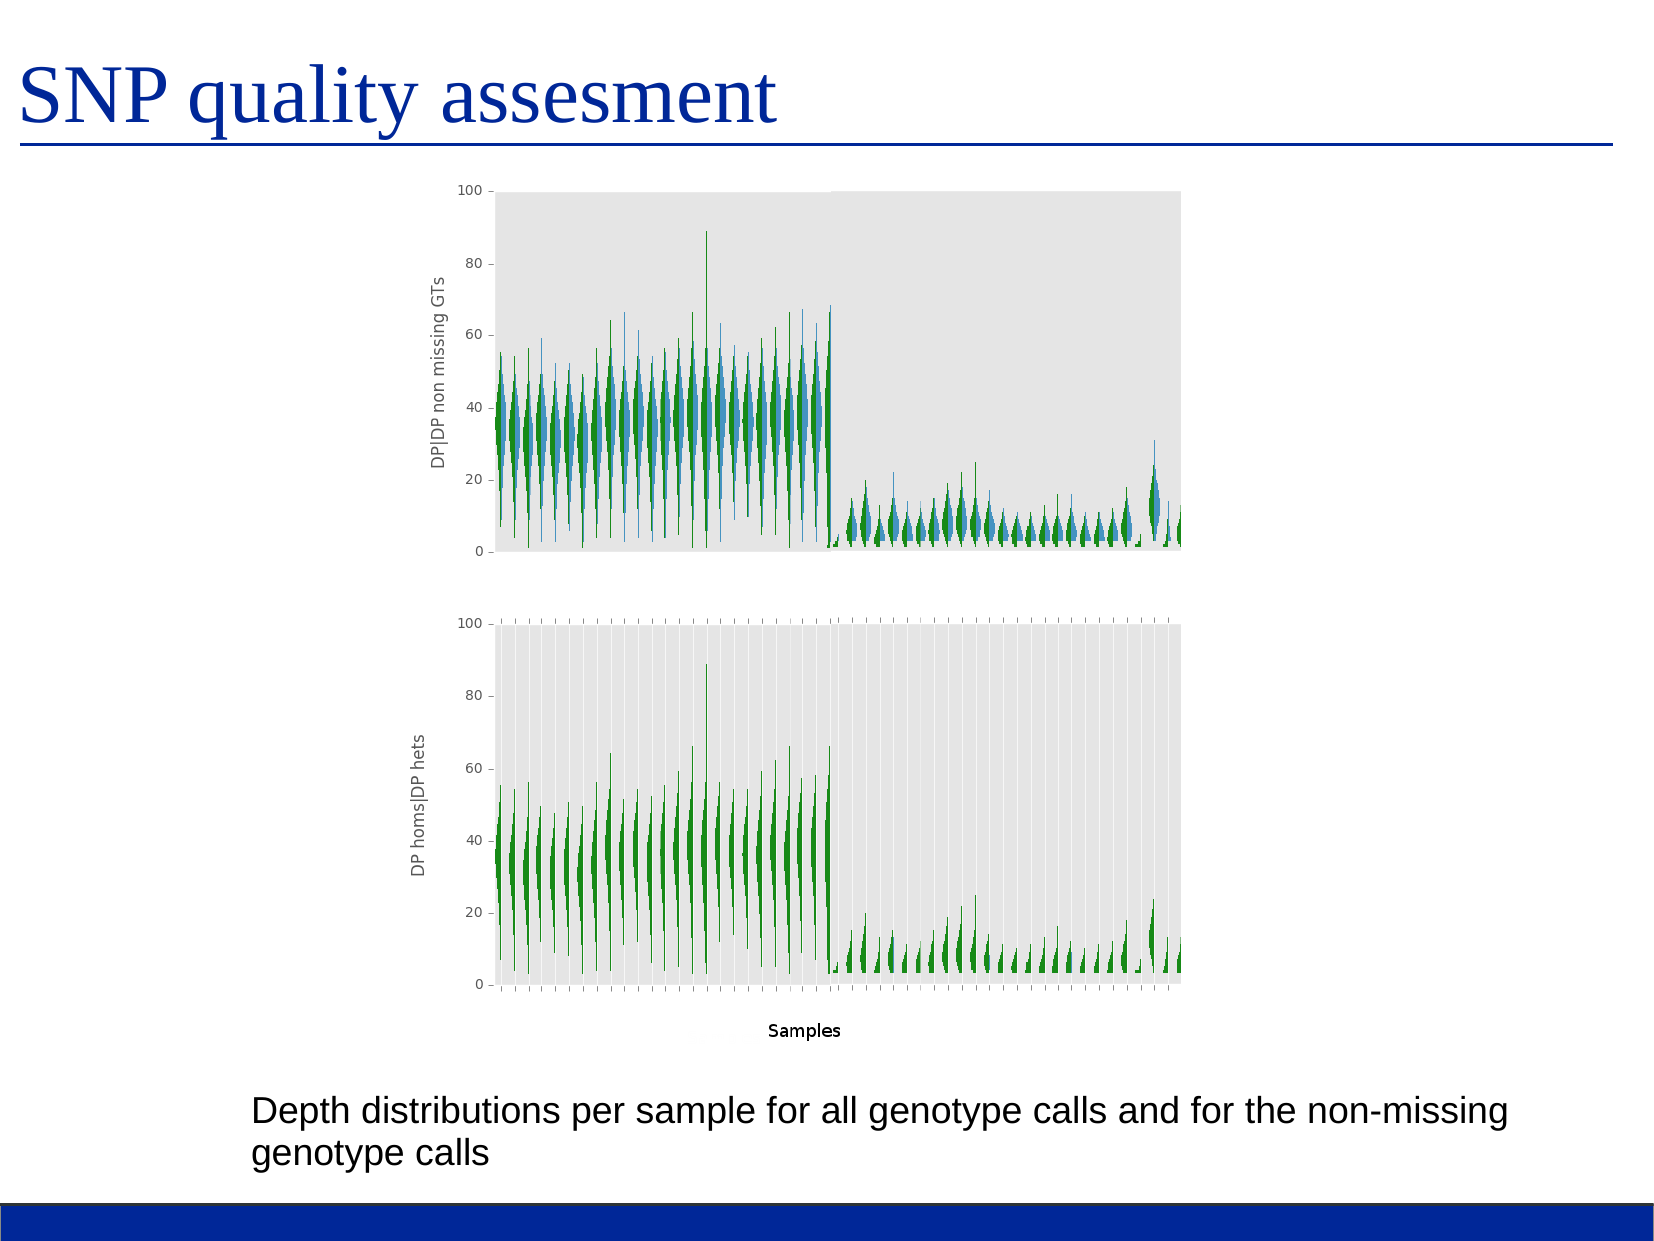

# SNP quality assesment
Depth distributions per sample for all genotype calls and for the non-missing genotype calls